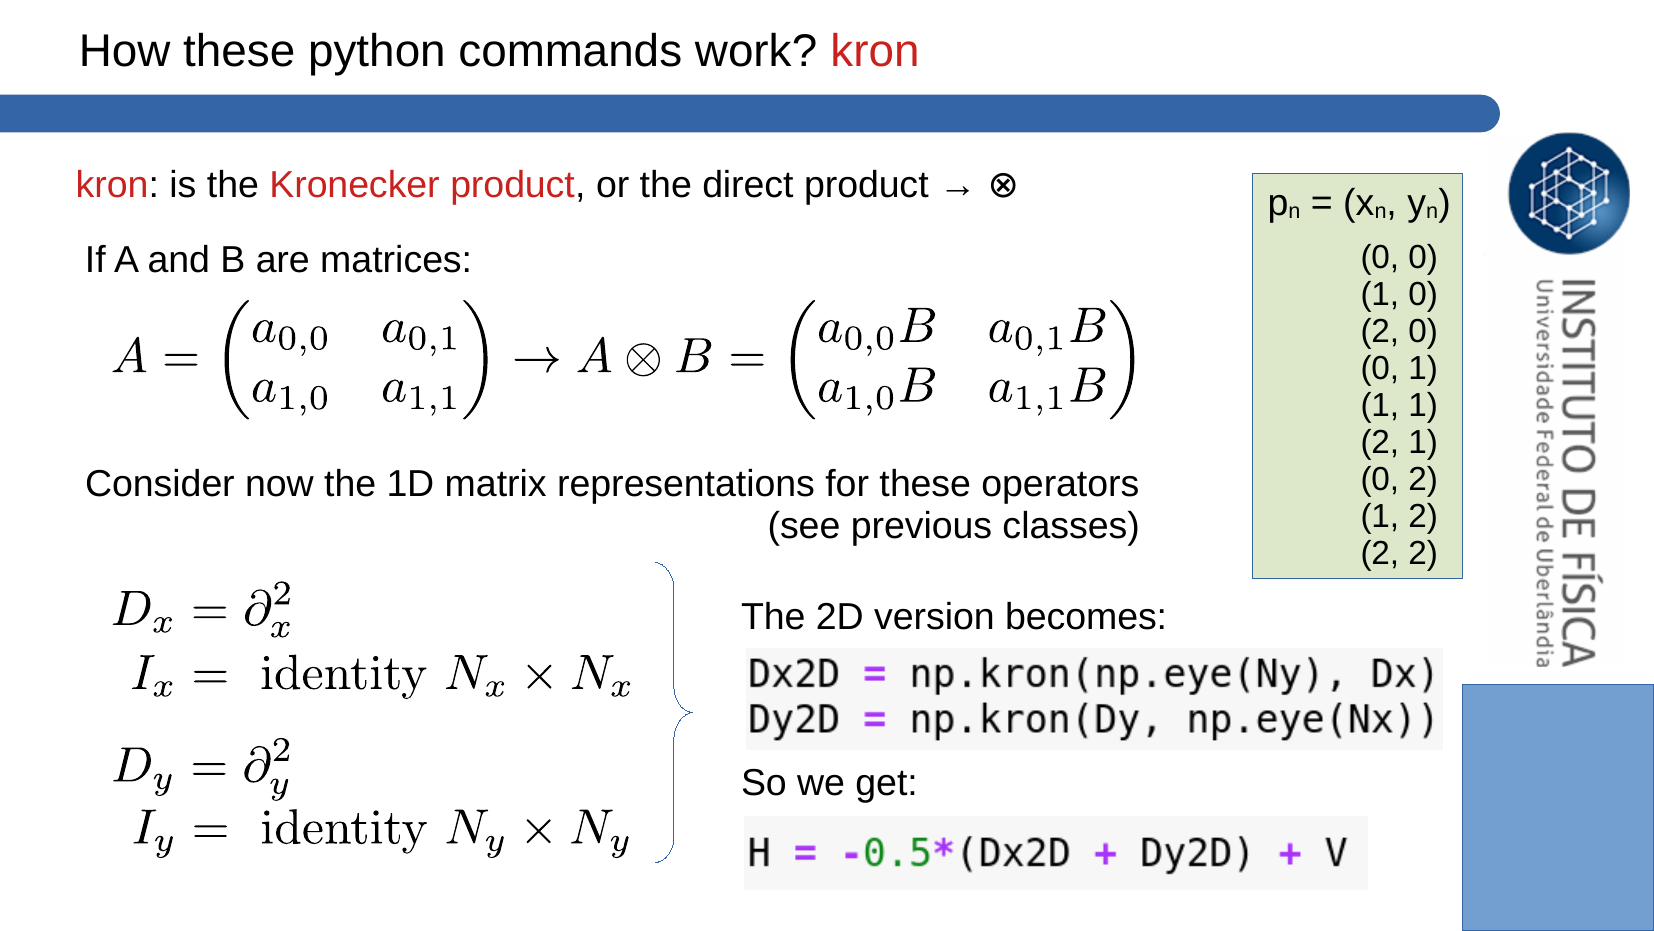

# How these python commands work? kron
kron: is the Kronecker product, or the direct product → ⊗
pn = (xn, yn)
If A and B are matrices:
(0, 0)
(1, 0)
(2, 0)
(0, 1)
(1, 1)
(2, 1)
(0, 2)
(1, 2)
(2, 2)
Consider now the 1D matrix representations for these operators
(see previous classes)
The 2D version becomes:
So we get: